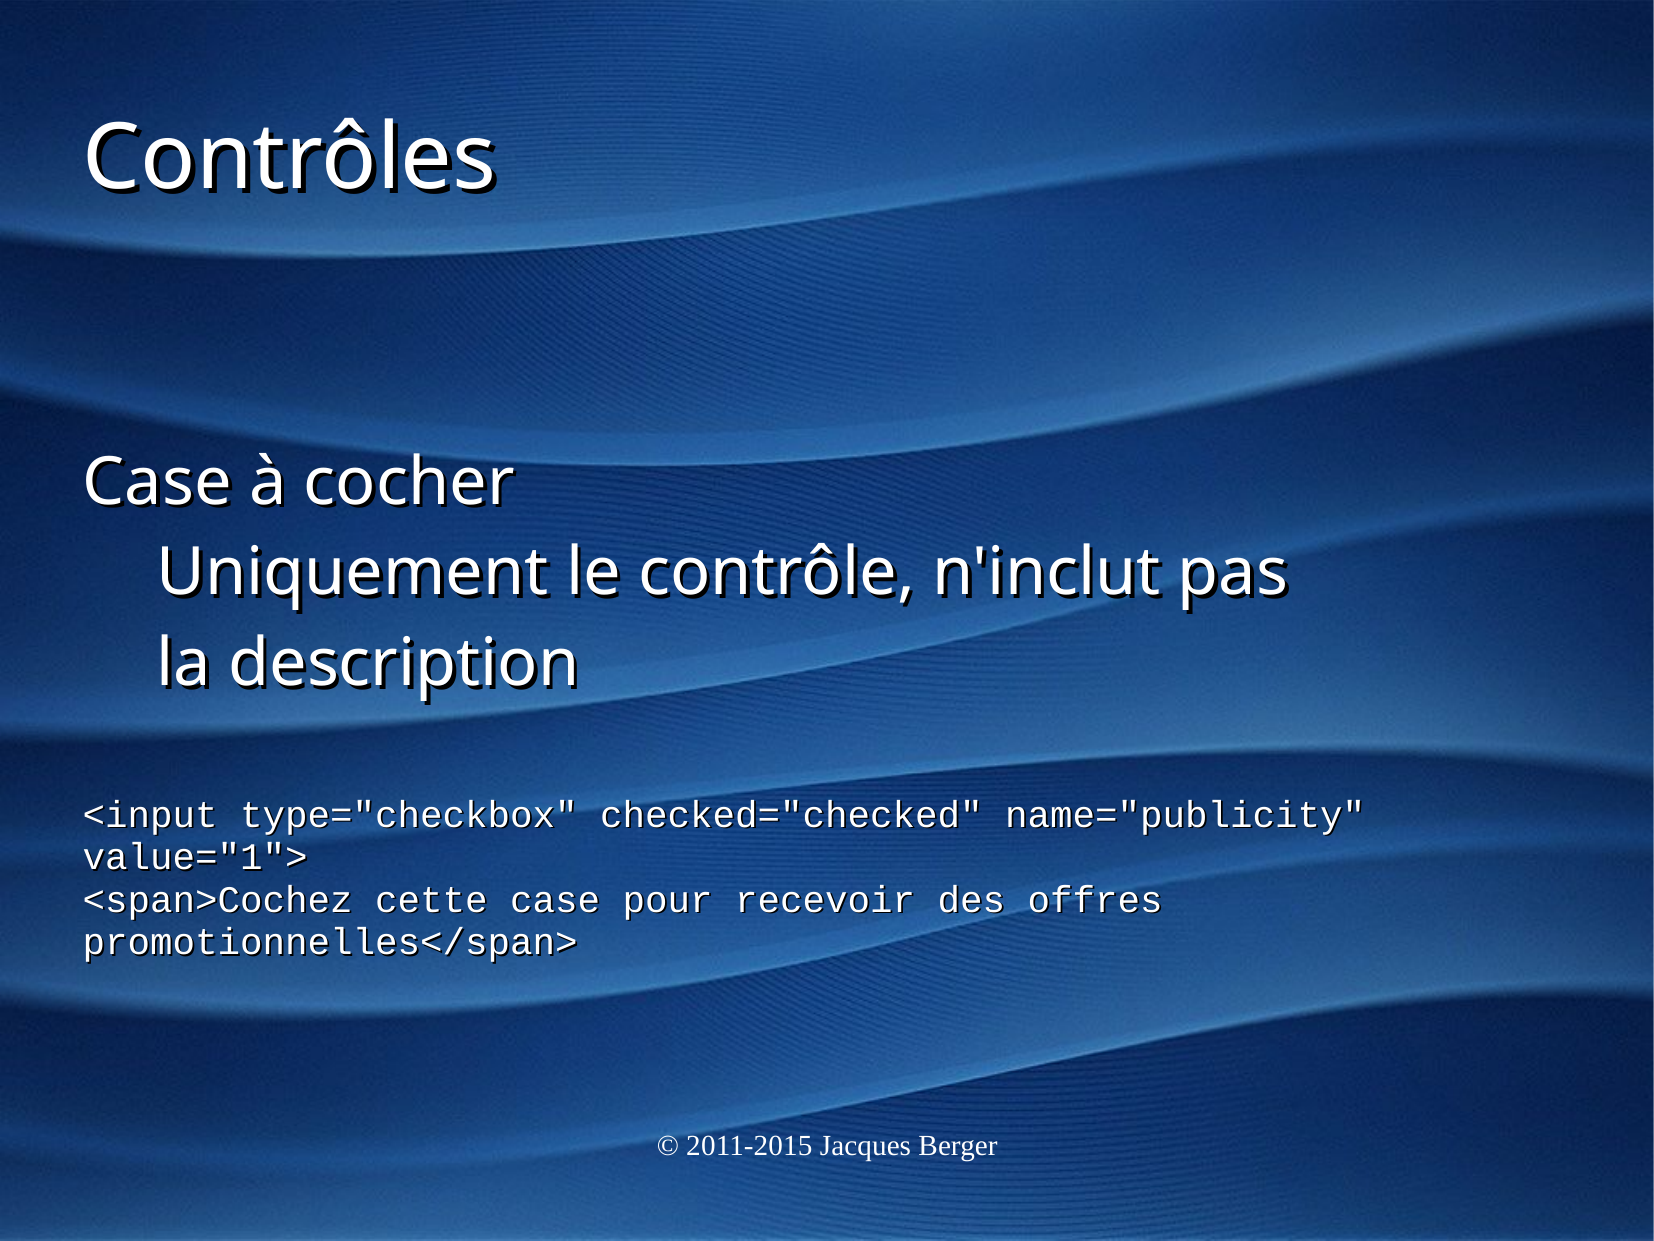

# Contrôles
Case à cocher
	Uniquement le contrôle, n'inclut pas
	la description
<input type="checkbox" checked="checked" name="publicity" value="1">
<span>Cochez cette case pour recevoir des offres promotionnelles</span>
© 2011-2015 Jacques Berger